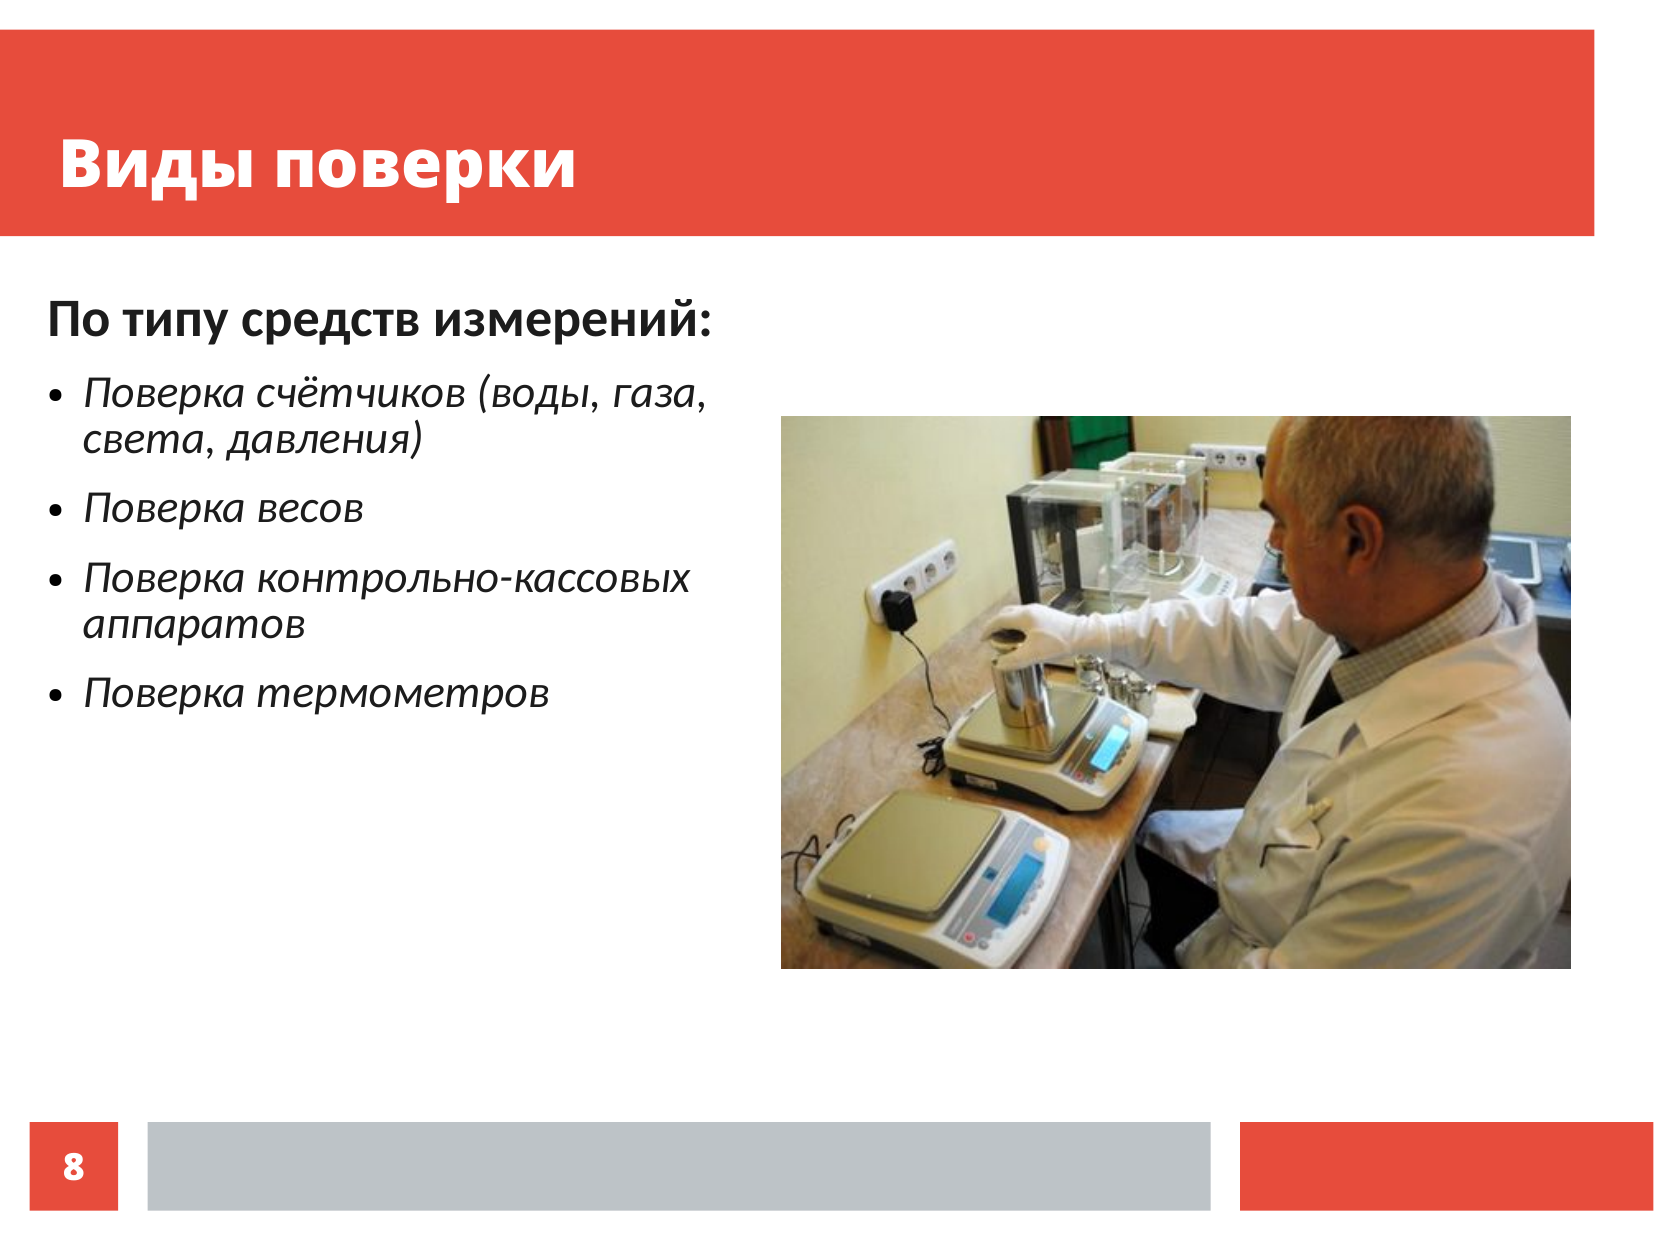

# Виды поверки
По типу средств измерений:
Поверка счётчиков (воды, газа, света, давления)
Поверка весов
Поверка контрольно-кассовых аппаратов
Поверка термометров
8